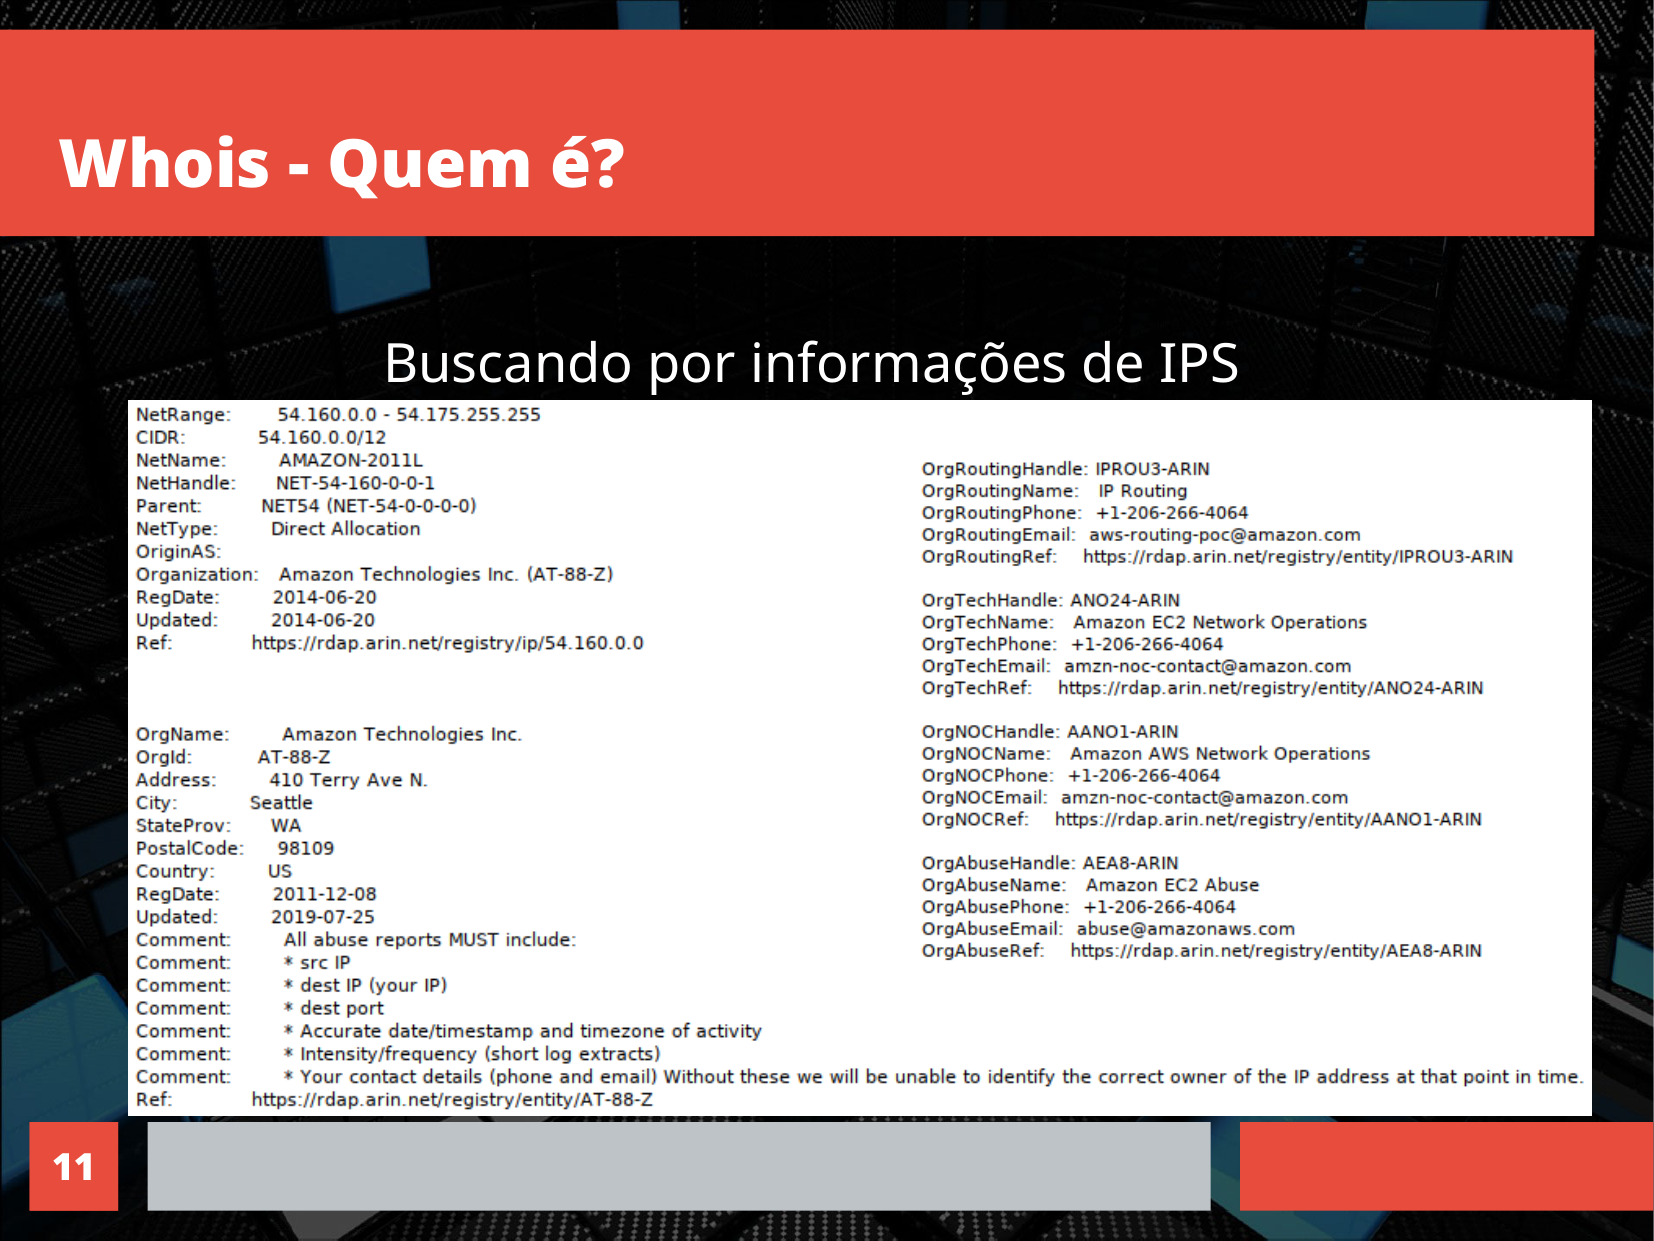

# Whois - Quem é?
Buscando por informações de IPS
11